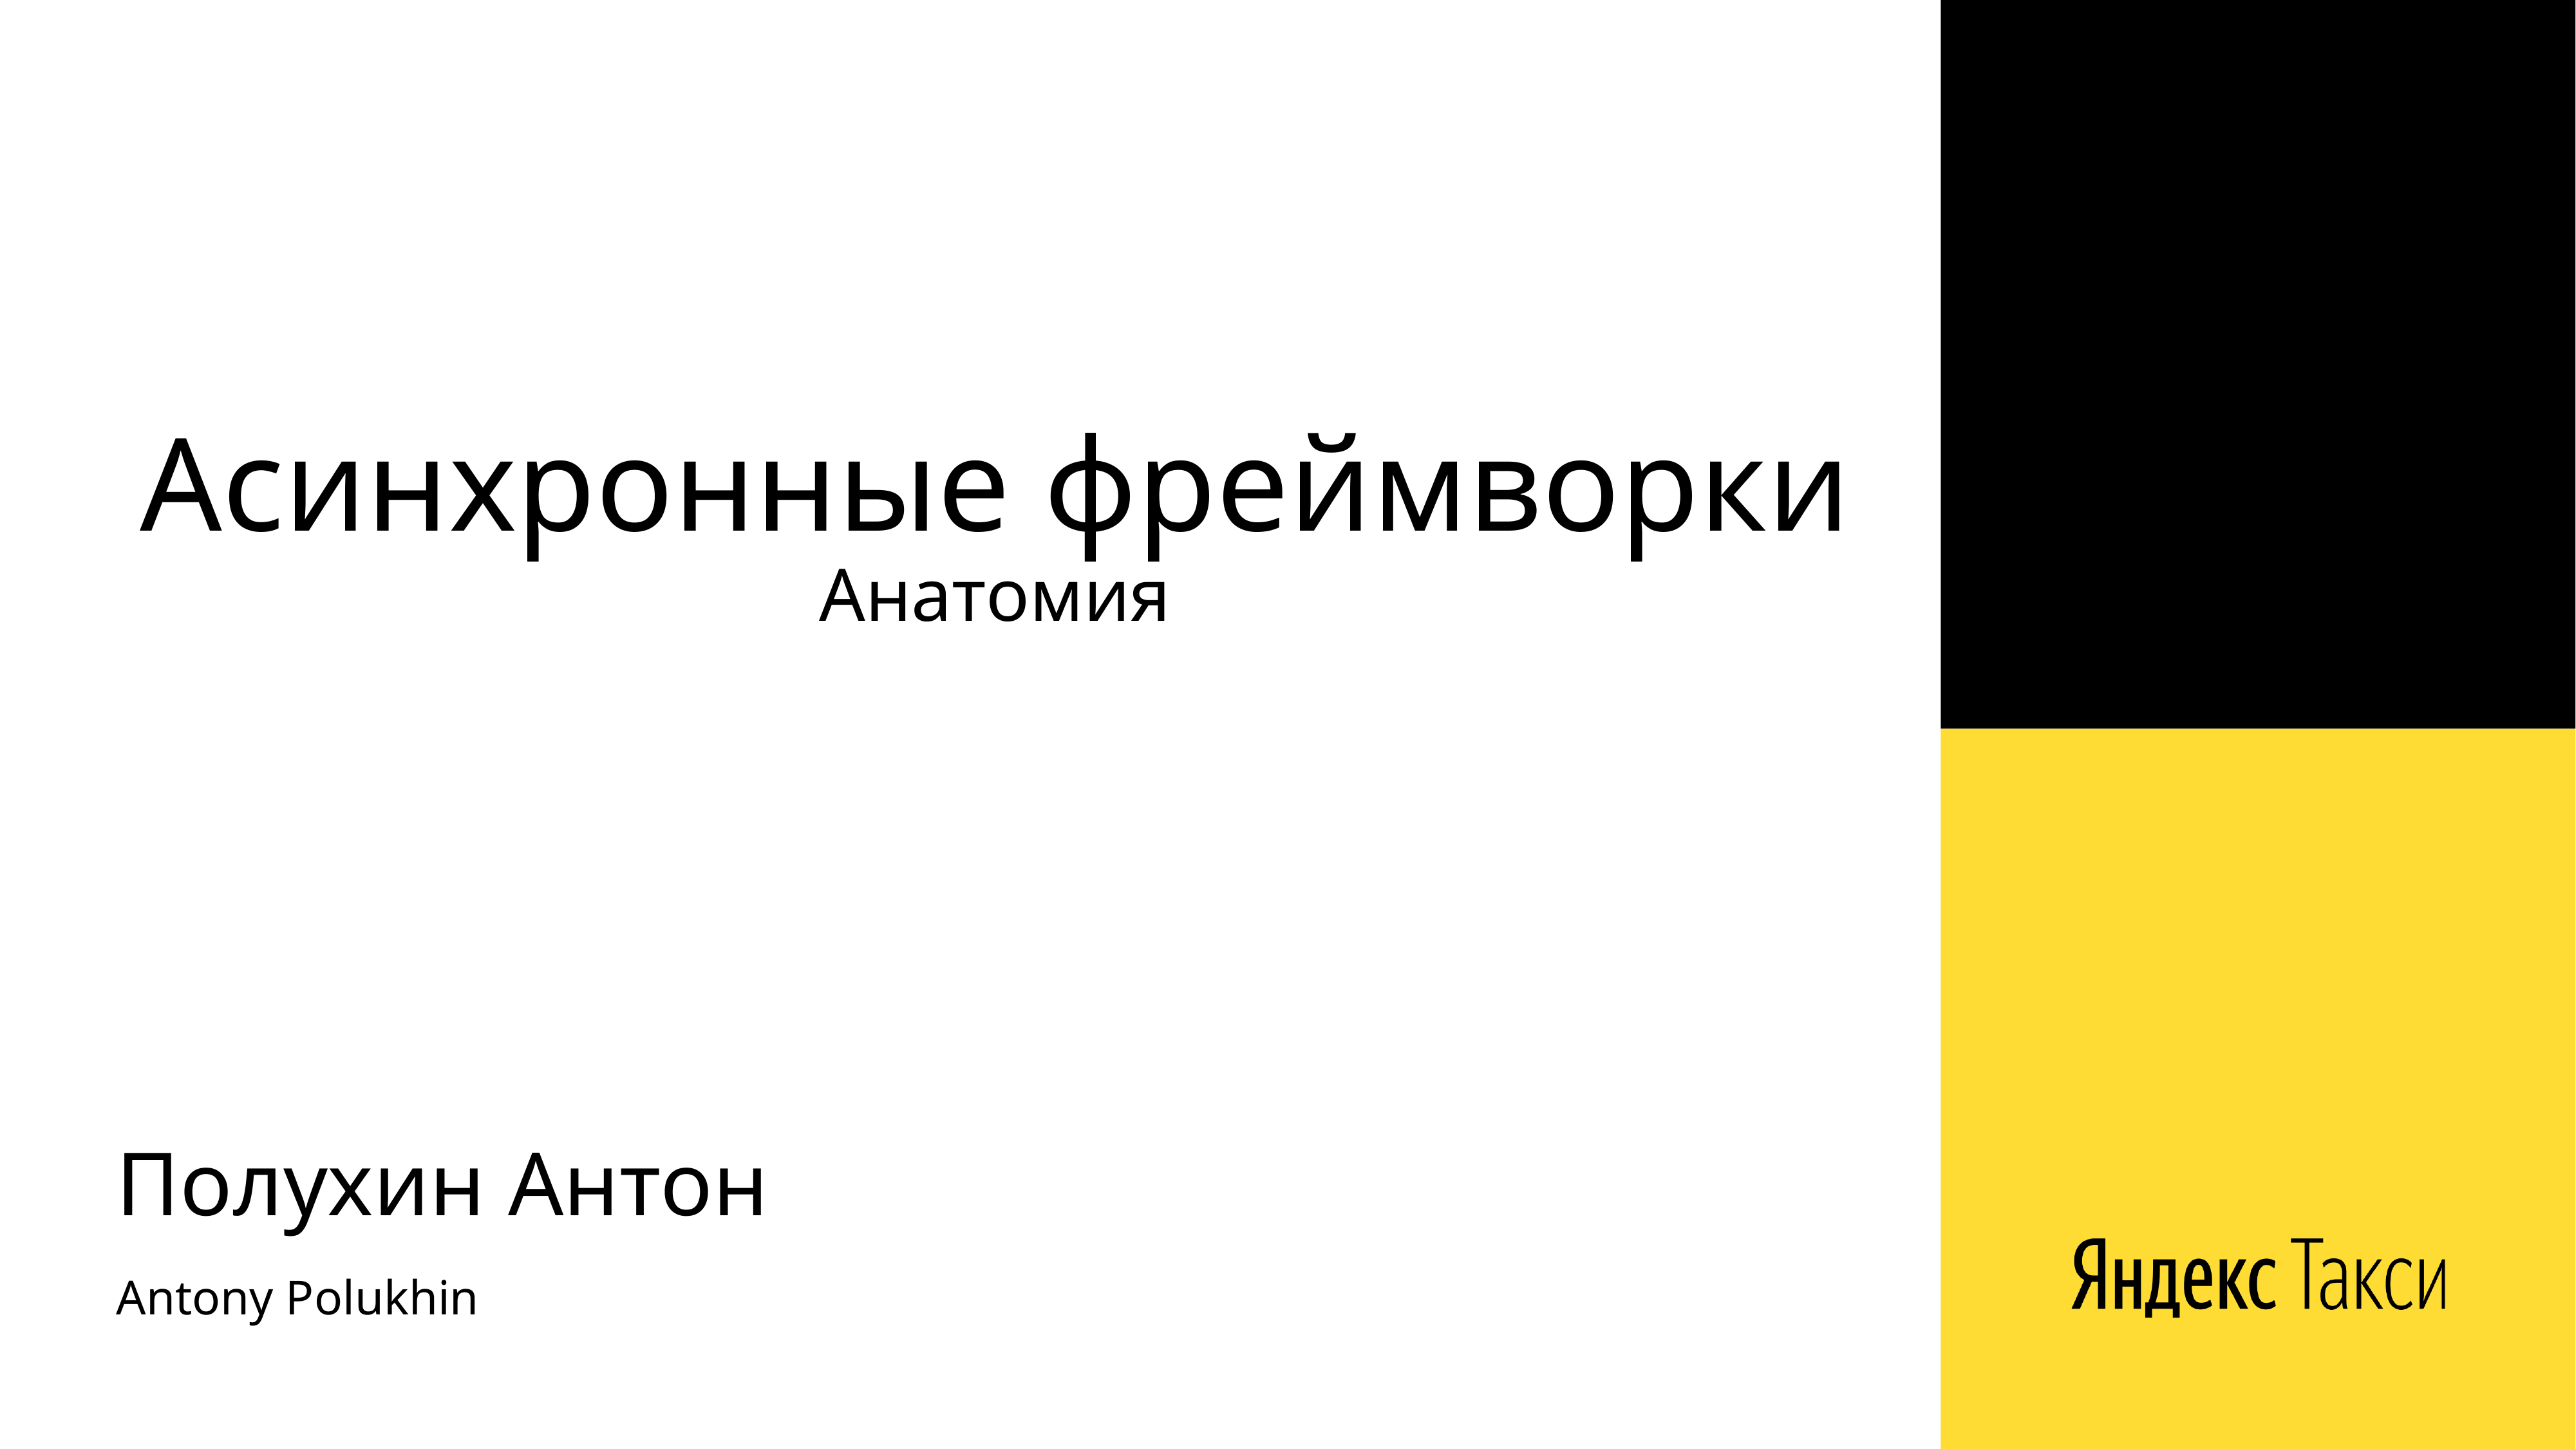

Асинхронные фреймворки
Анатомия
Полухин Антон
# Antony Polukhin